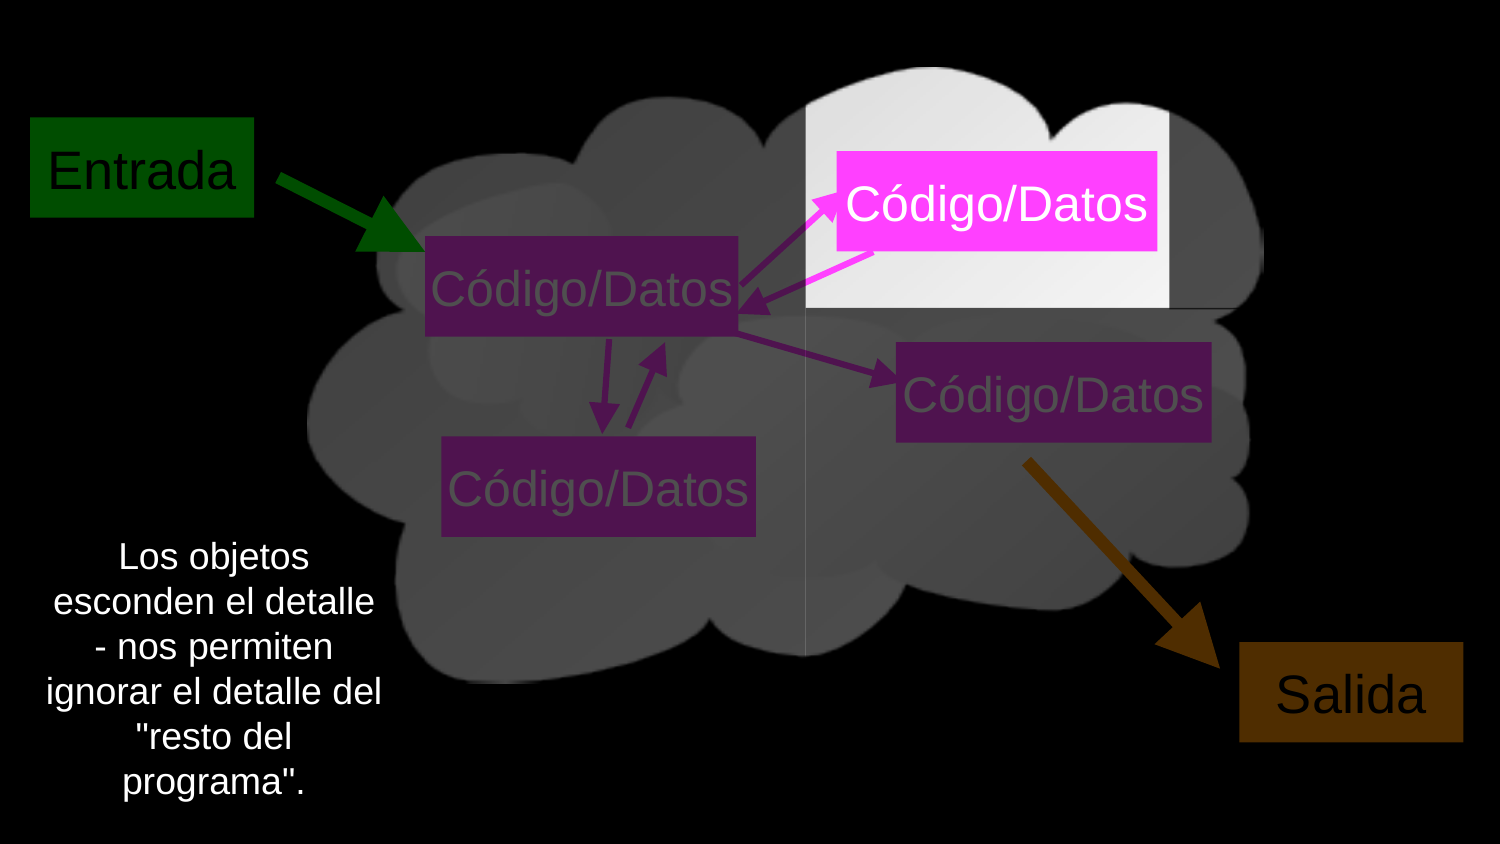

Entrada
Código/Datos
Código/Datos
Código/Datos
Código/Datos
Los objetos esconden el detalle - nos permiten ignorar el detalle del "resto del programa".
Salida